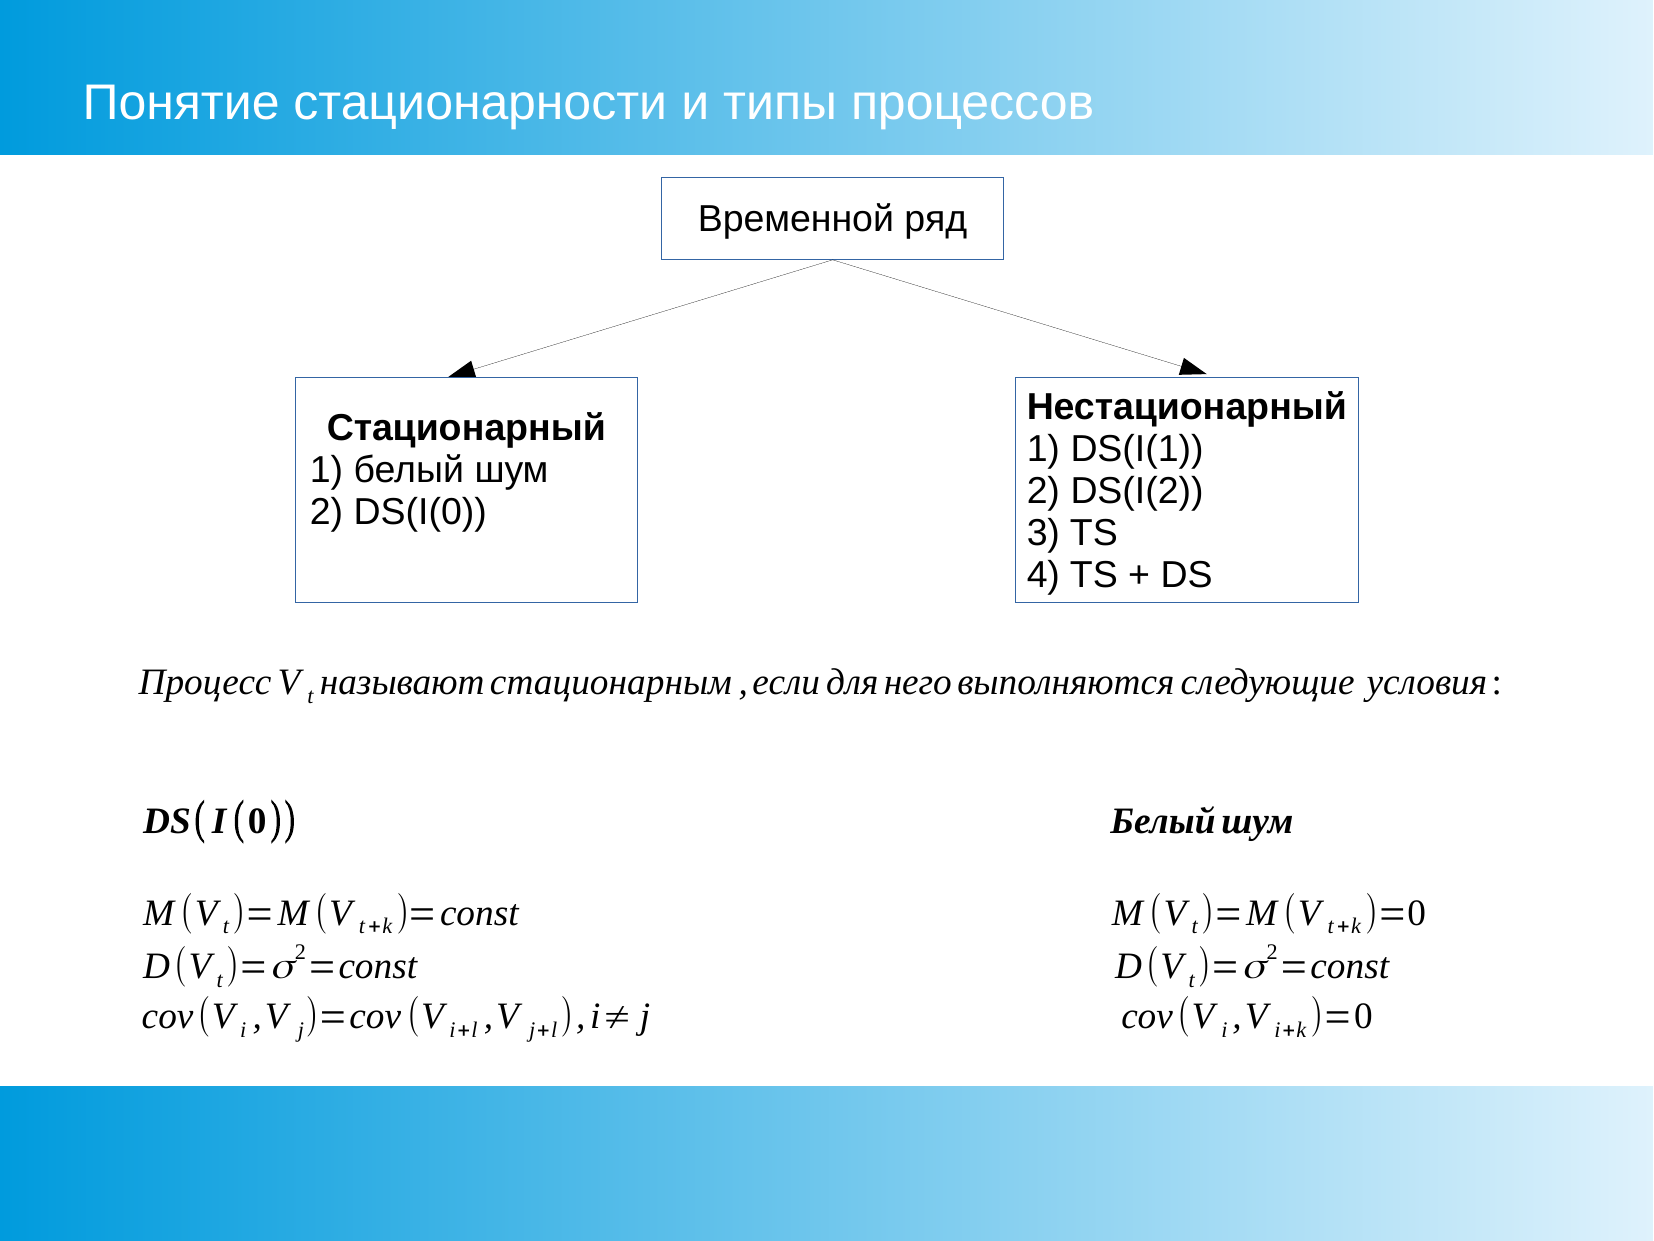

# Понятие стационарности и типы процессов
Временной ряд
Стационарный
1) белый шум
2) DS(I(0))
Нестационарный
1) DS(I(1))
2) DS(I(2))
3) TS
4) TS + DS